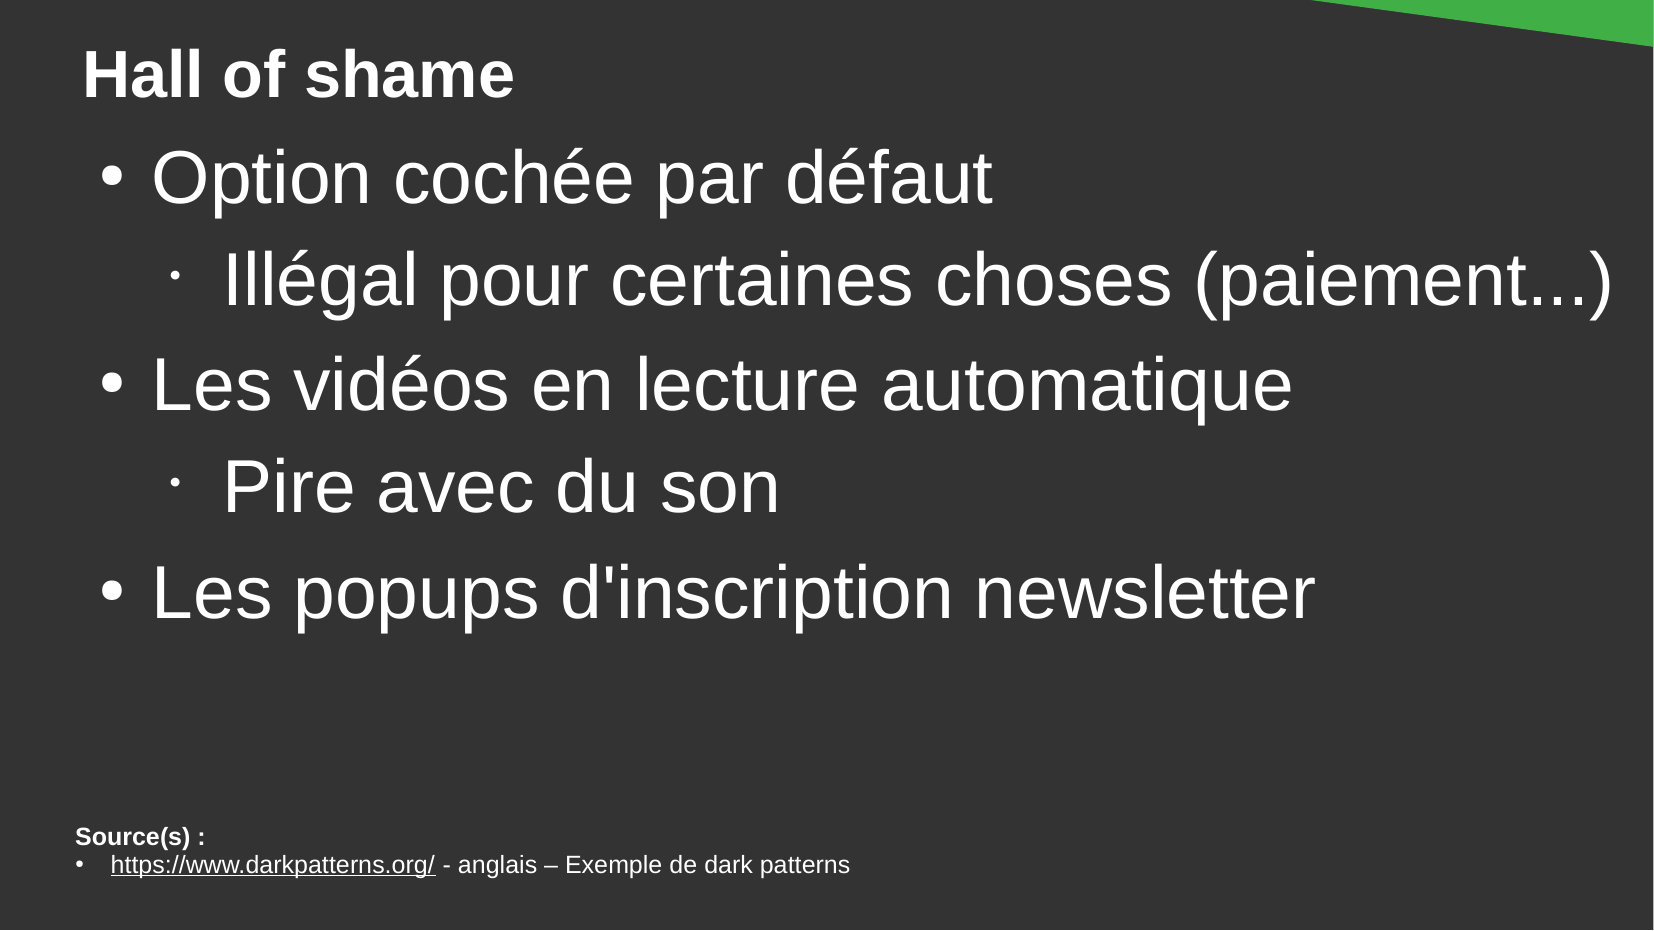

# Hall of shame
Option cochée par défaut
Illégal pour certaines choses (paiement...)
Les vidéos en lecture automatique
Pire avec du son
Les popups d'inscription newsletter
Source(s) :
https://www.darkpatterns.org/ - anglais – Exemple de dark patterns